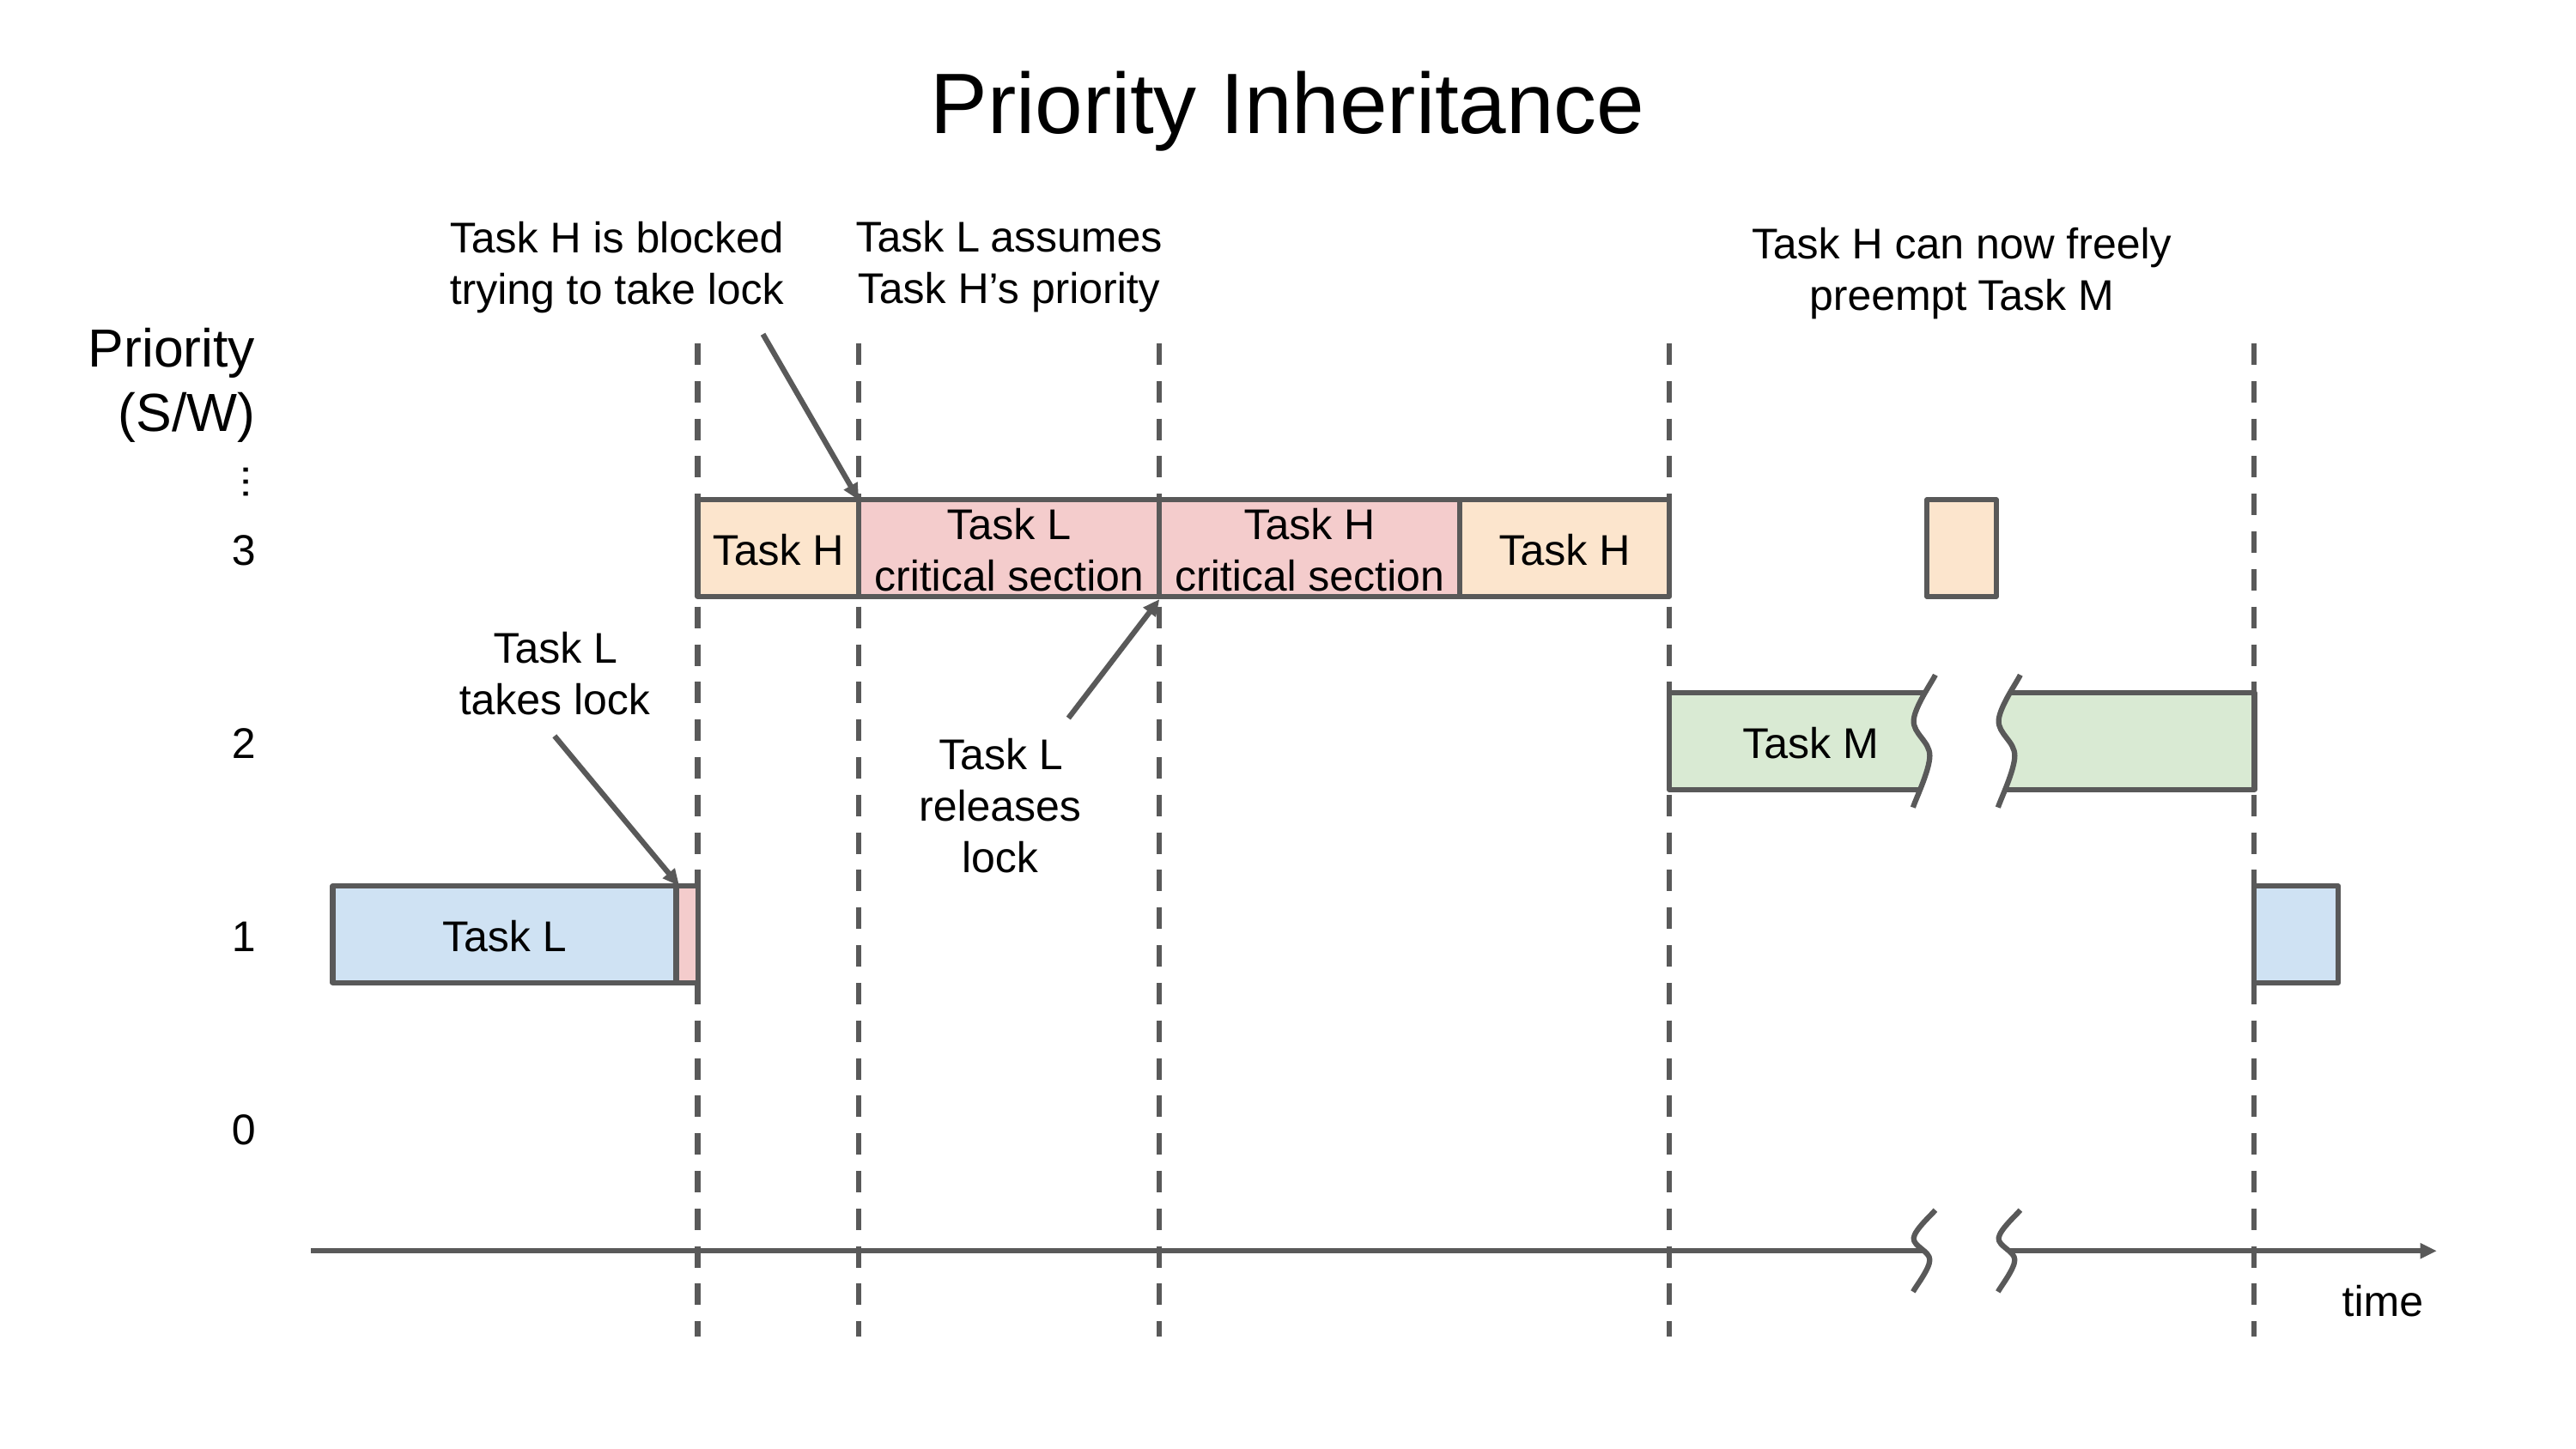

Priority Inheritance
Task L assumes Task H’s priority
Task H is blocked trying to take lock
Task H can now freely preempt Task M
Priority (S/W)
...
3
Task H
Task L
critical section
Task H
critical section
Task H
Task L takes lock
2
Task M
Task L releases lock
1
Task L
0
time